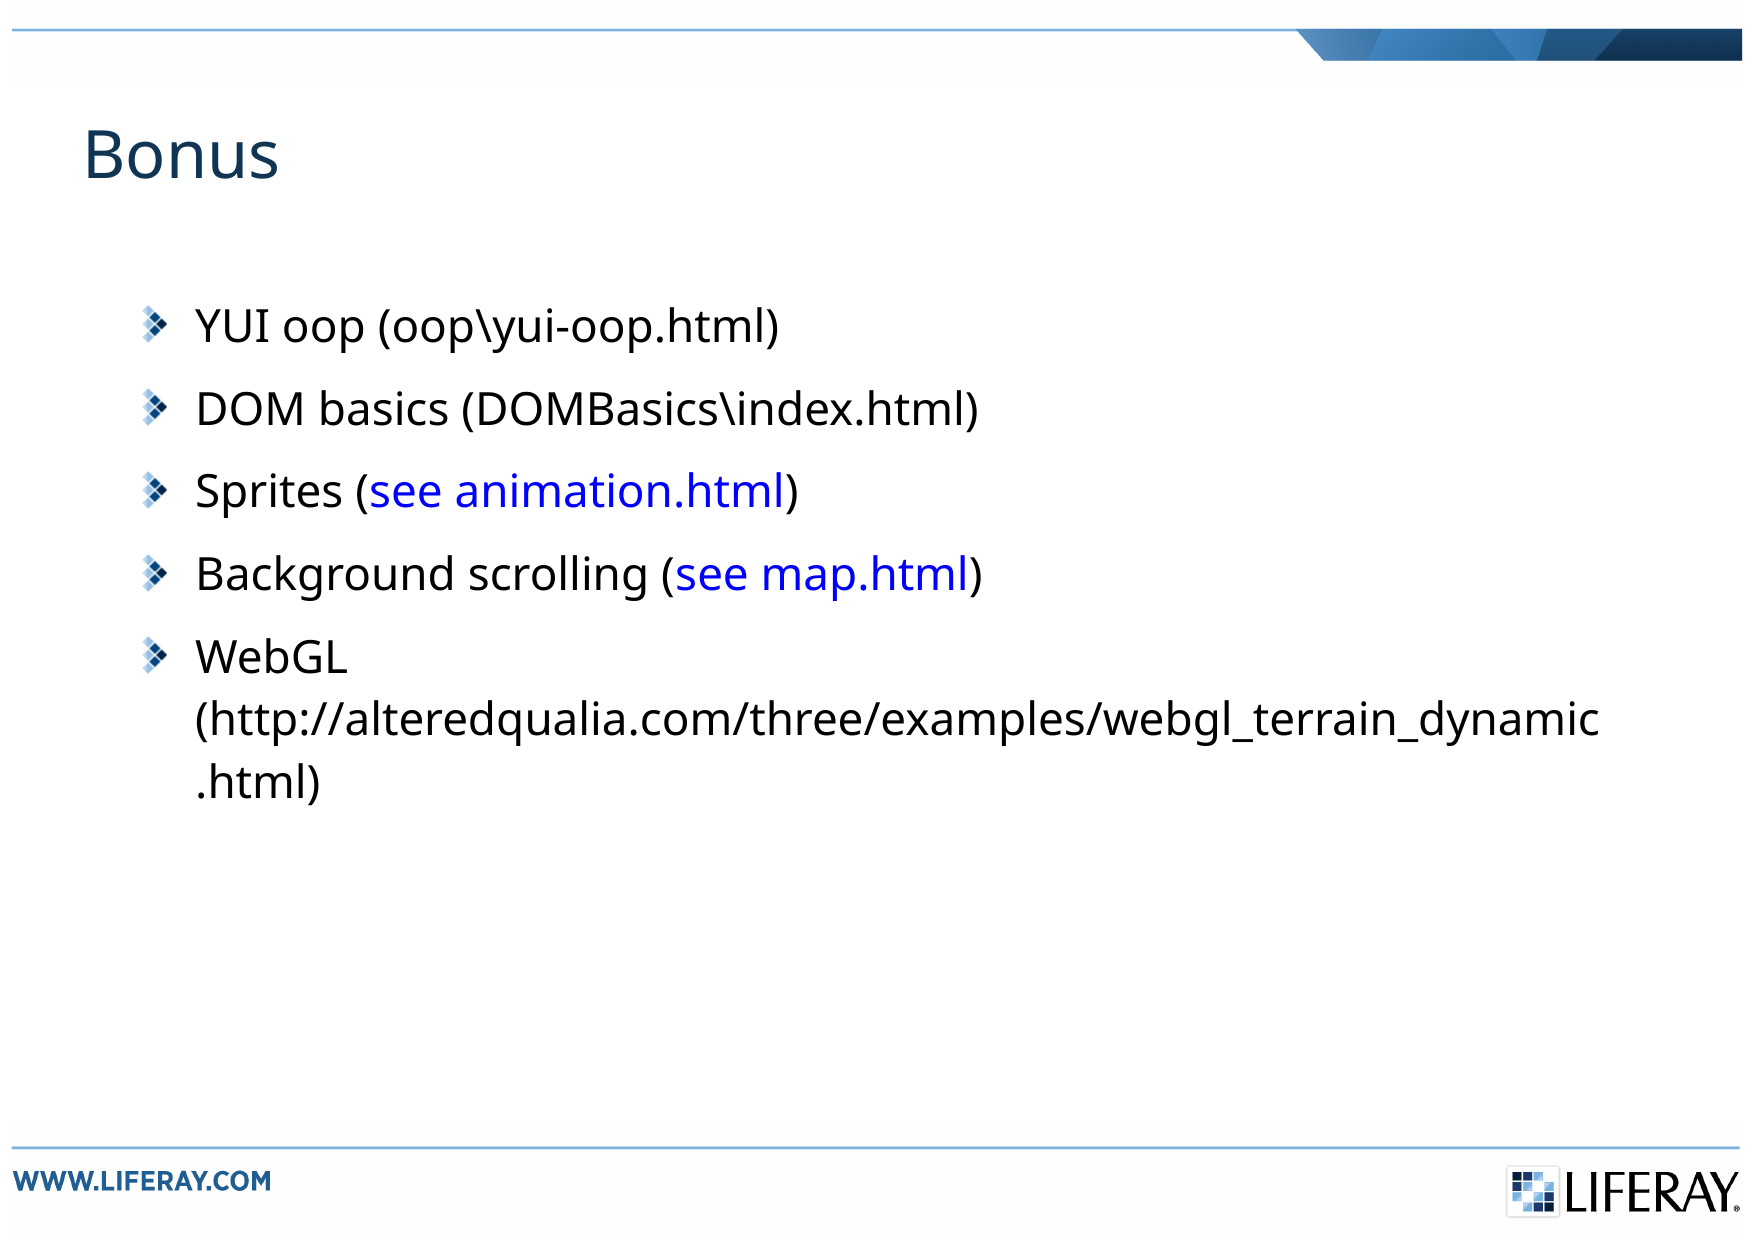

# Bonus
YUI oop (oop\yui-oop.html)
DOM basics (DOMBasics\index.html)
Sprites (see animation.html)
Background scrolling (see map.html)
WebGL (http://alteredqualia.com/three/examples/webgl_terrain_dynamic.html)